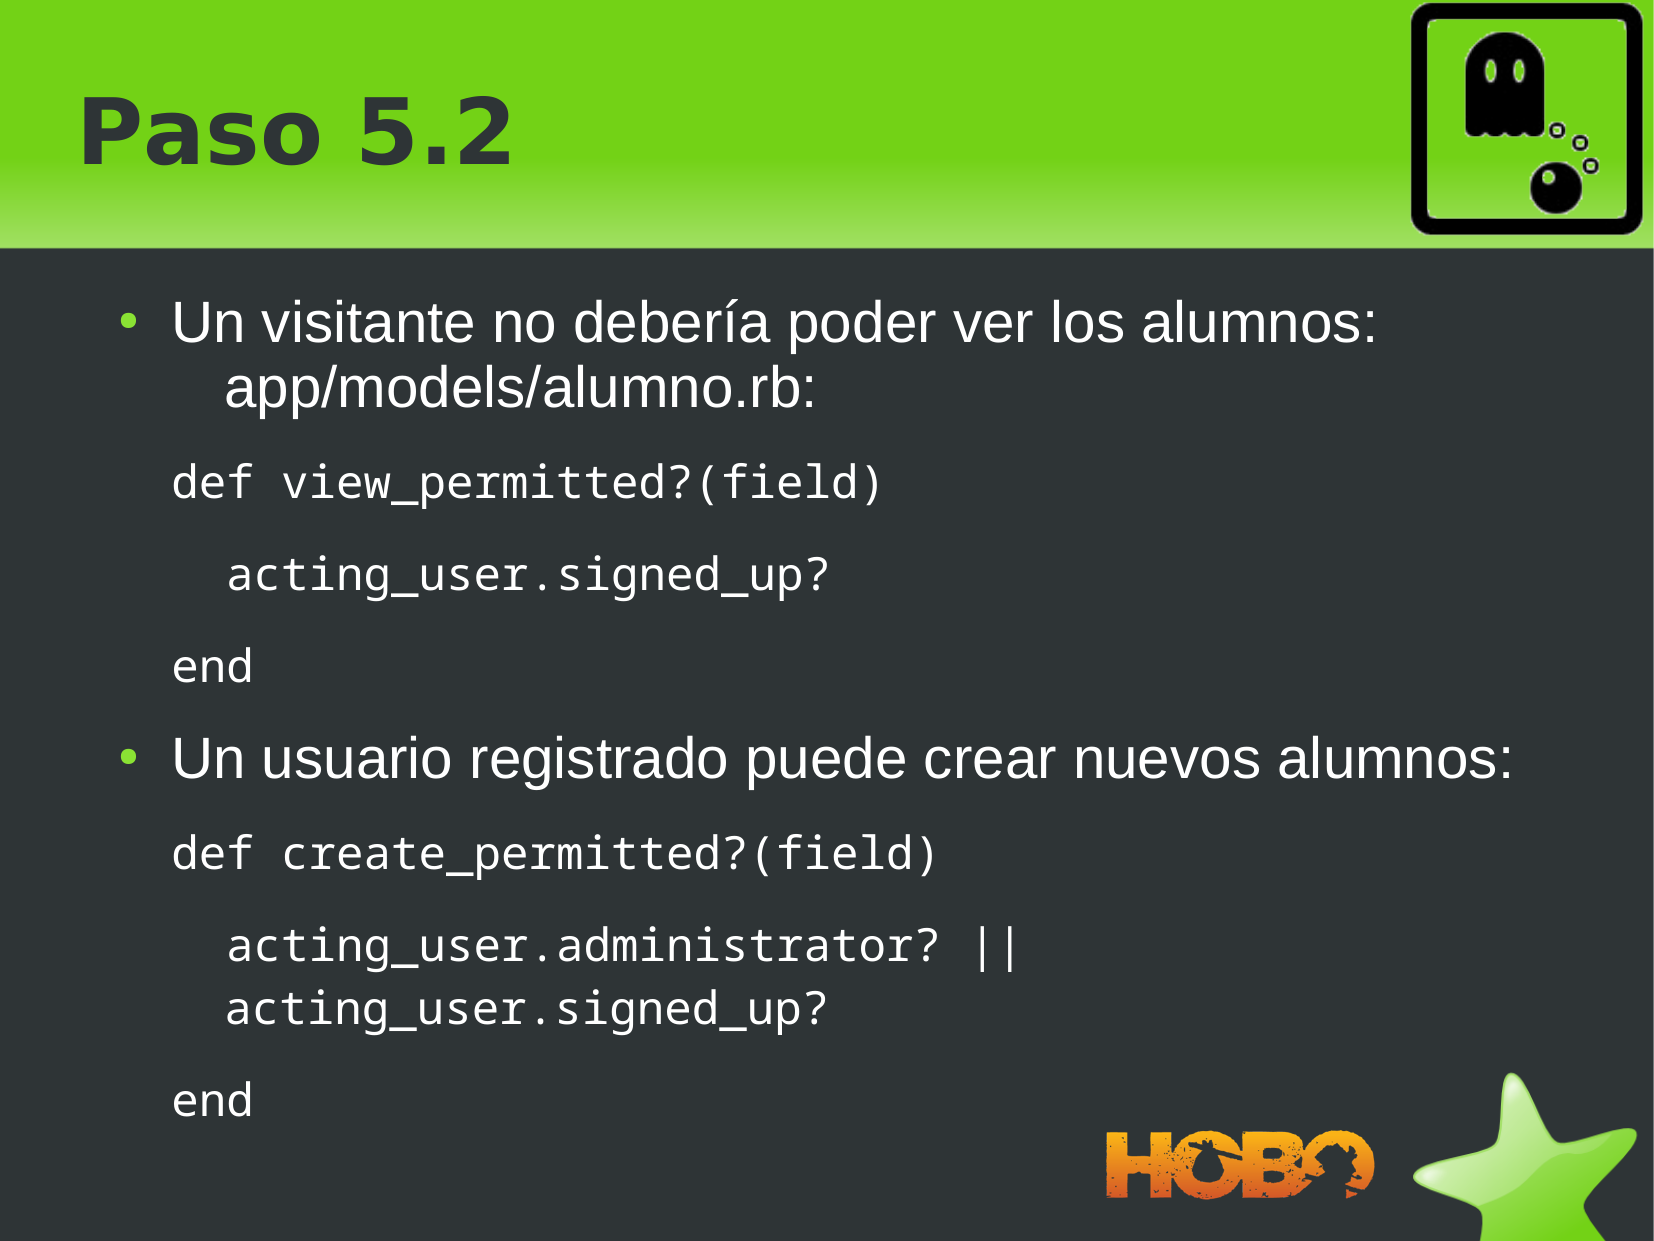

# Paso 5.2
Un visitante no debería poder ver los alumnos: app/models/alumno.rb:
def view_permitted?(field)
 acting_user.signed_up?
end
Un usuario registrado puede crear nuevos alumnos:
def create_permitted?(field)
 acting_user.administrator? || acting_user.signed_up?
end